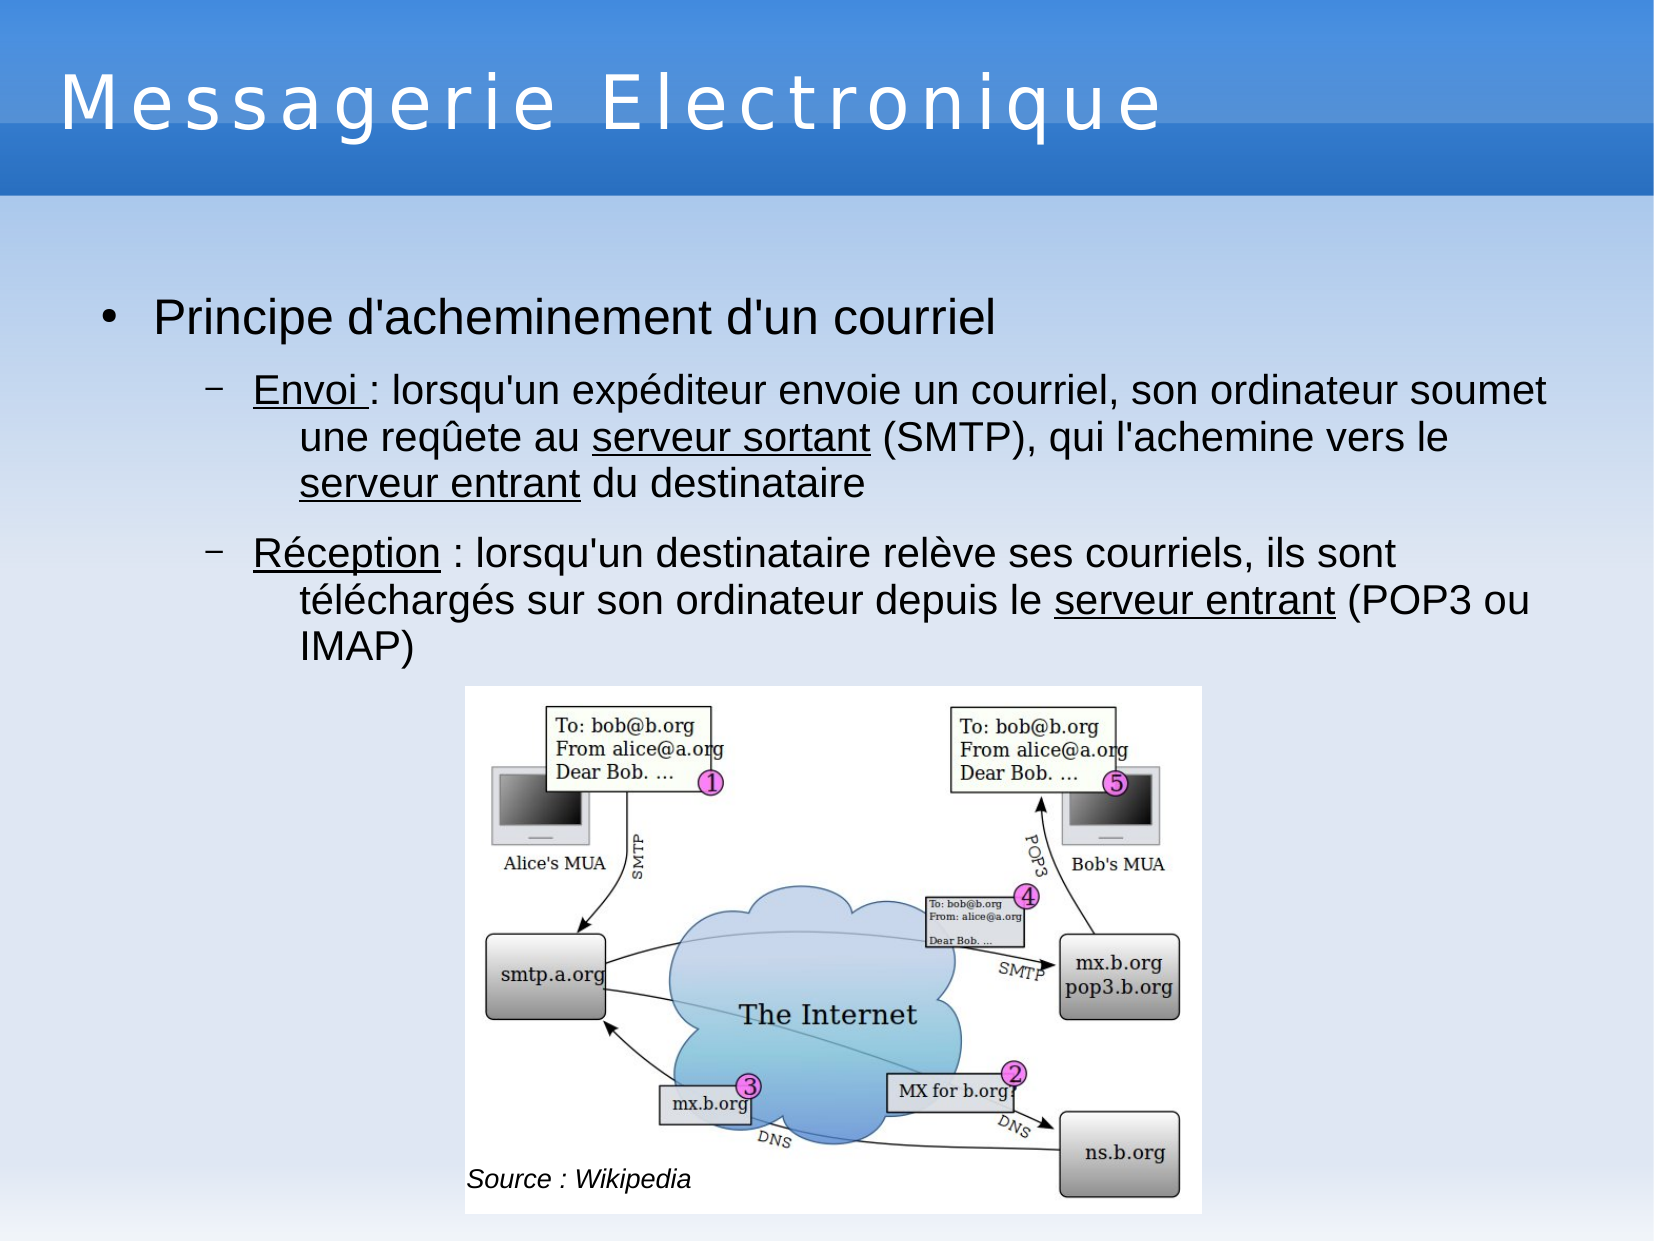

# Messagerie Electronique
Principe d'acheminement d'un courriel
Envoi : lorsqu'un expéditeur envoie un courriel, son ordinateur soumet une reqûete au serveur sortant (SMTP), qui l'achemine vers le serveur entrant du destinataire
Réception : lorsqu'un destinataire relève ses courriels, ils sont téléchargés sur son ordinateur depuis le serveur entrant (POP3 ou IMAP)
Source : Wikipedia